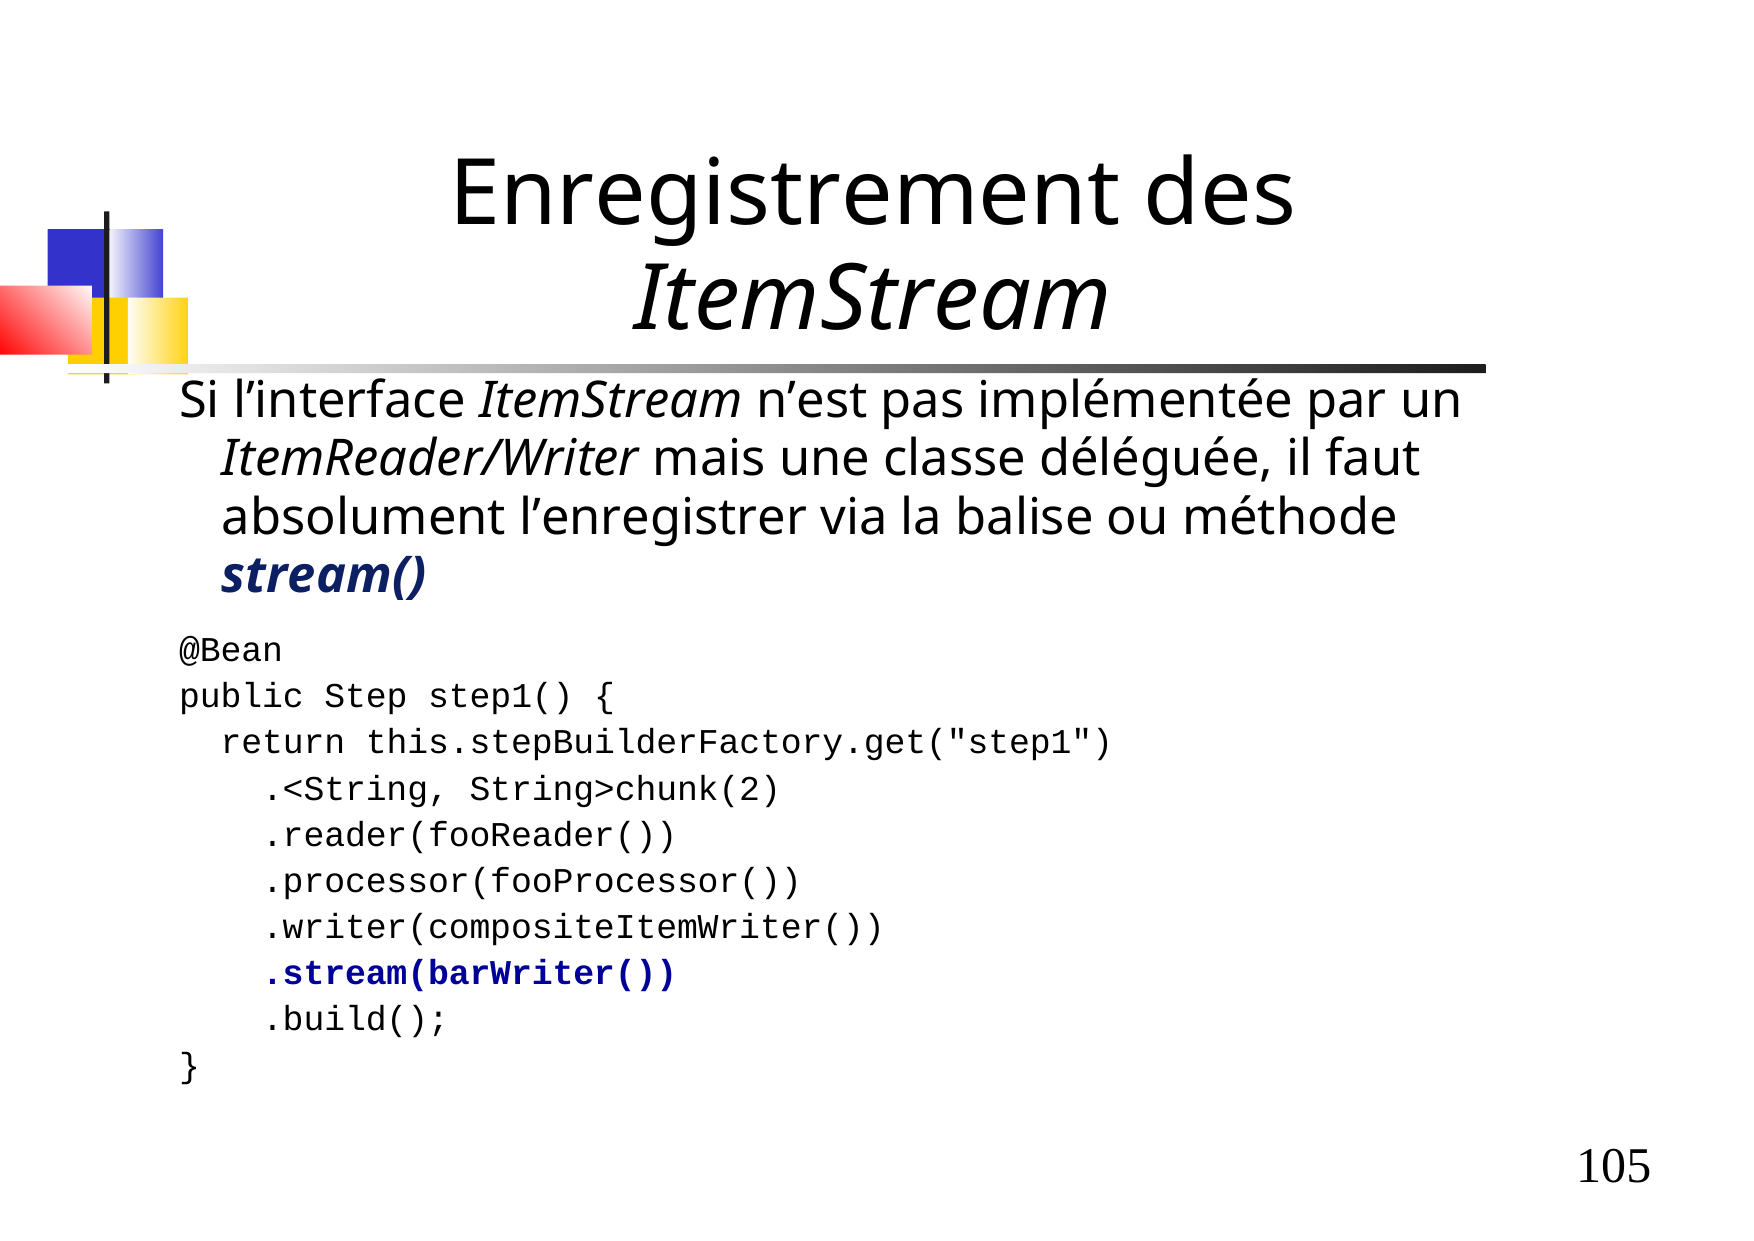

# Enregistrement des ItemStream
Si l’interface ItemStream n’est pas implémentée par un ItemReader/Writer mais une classe déléguée, il faut absolument l’enregistrer via la balise ou méthode stream()
@Bean
public Step step1() {
 return this.stepBuilderFactory.get("step1")
 .<String, String>chunk(2)
 .reader(fooReader())
 .processor(fooProcessor())
 .writer(compositeItemWriter())
 .stream(barWriter())
 .build();
}